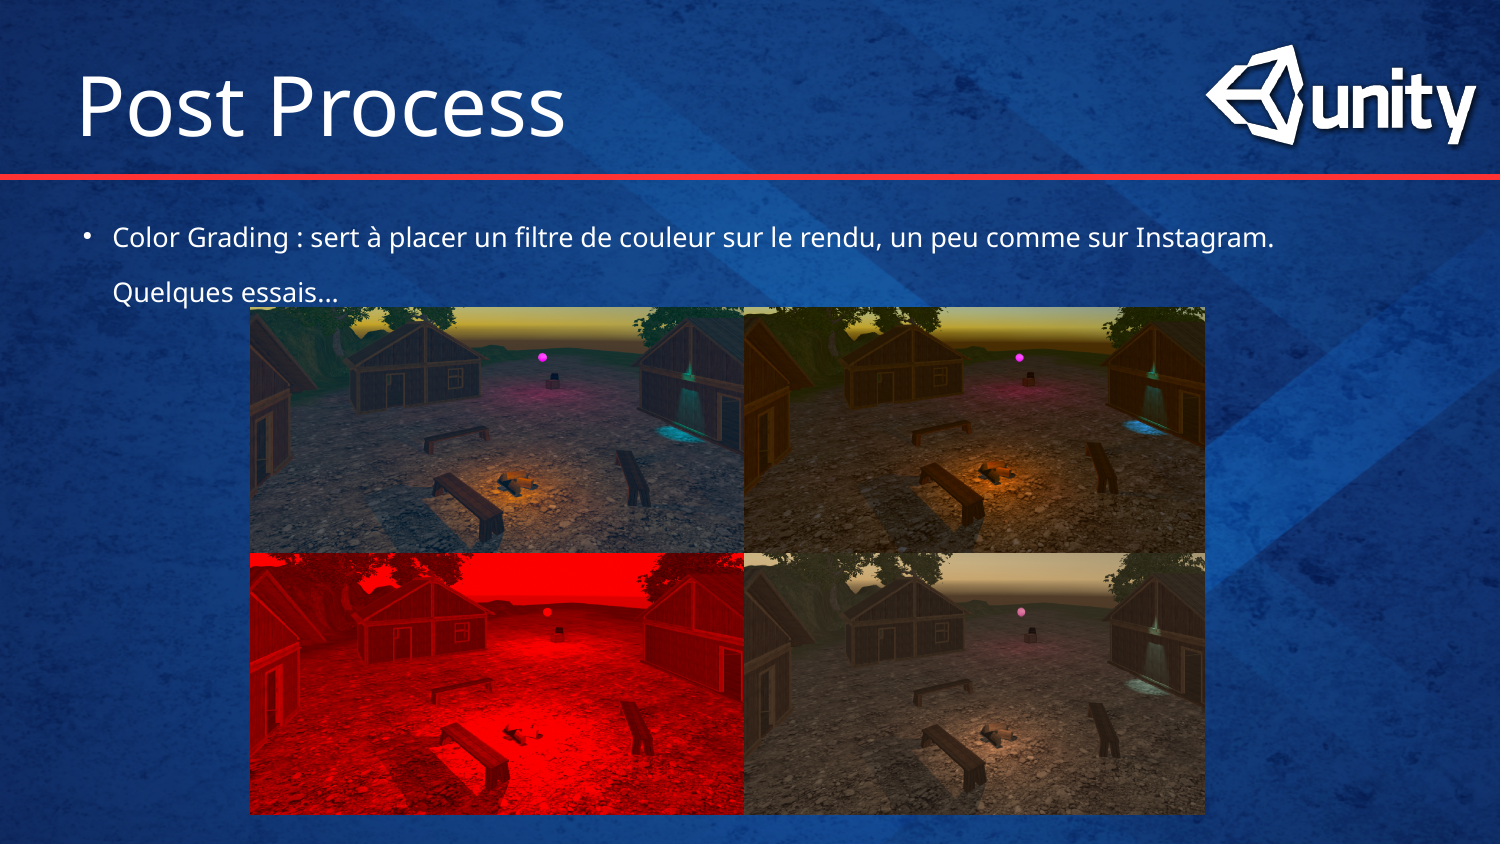

# Post Process
Color Grading : sert à placer un filtre de couleur sur le rendu, un peu comme sur Instagram. Quelques essais...